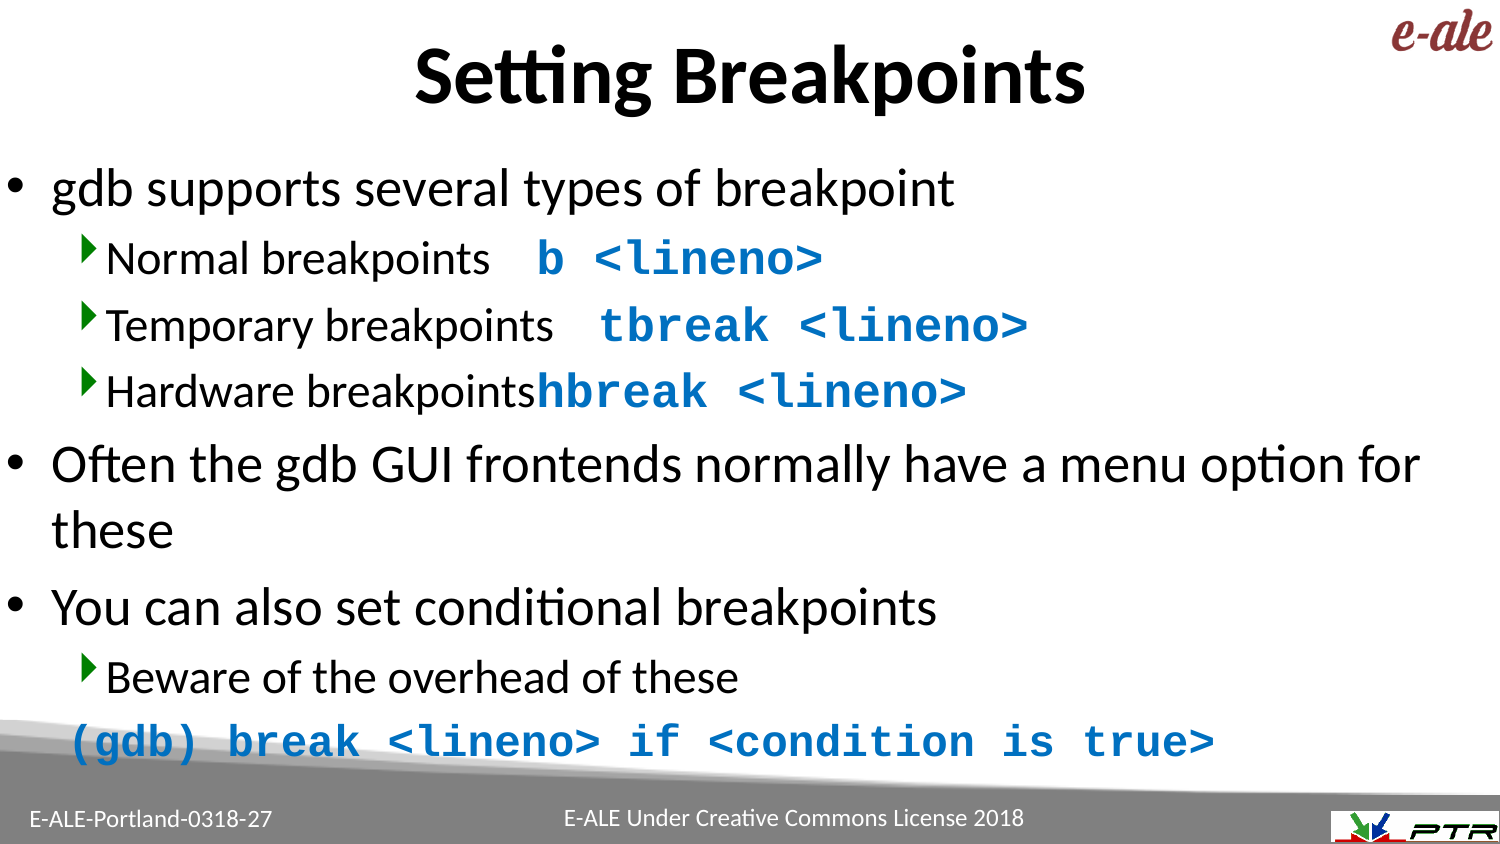

# Setting Breakpoints
gdb supports several types of breakpoint
Normal breakpoints 		b <lineno>
Temporary breakpoints	tbreak <lineno>
Hardware breakpoints	hbreak <lineno>
Often the gdb GUI frontends normally have a menu option for these
You can also set conditional breakpoints
Beware of the overhead of these
(gdb) break <lineno> if <condition is true>
E-ALE-Portland-0318-